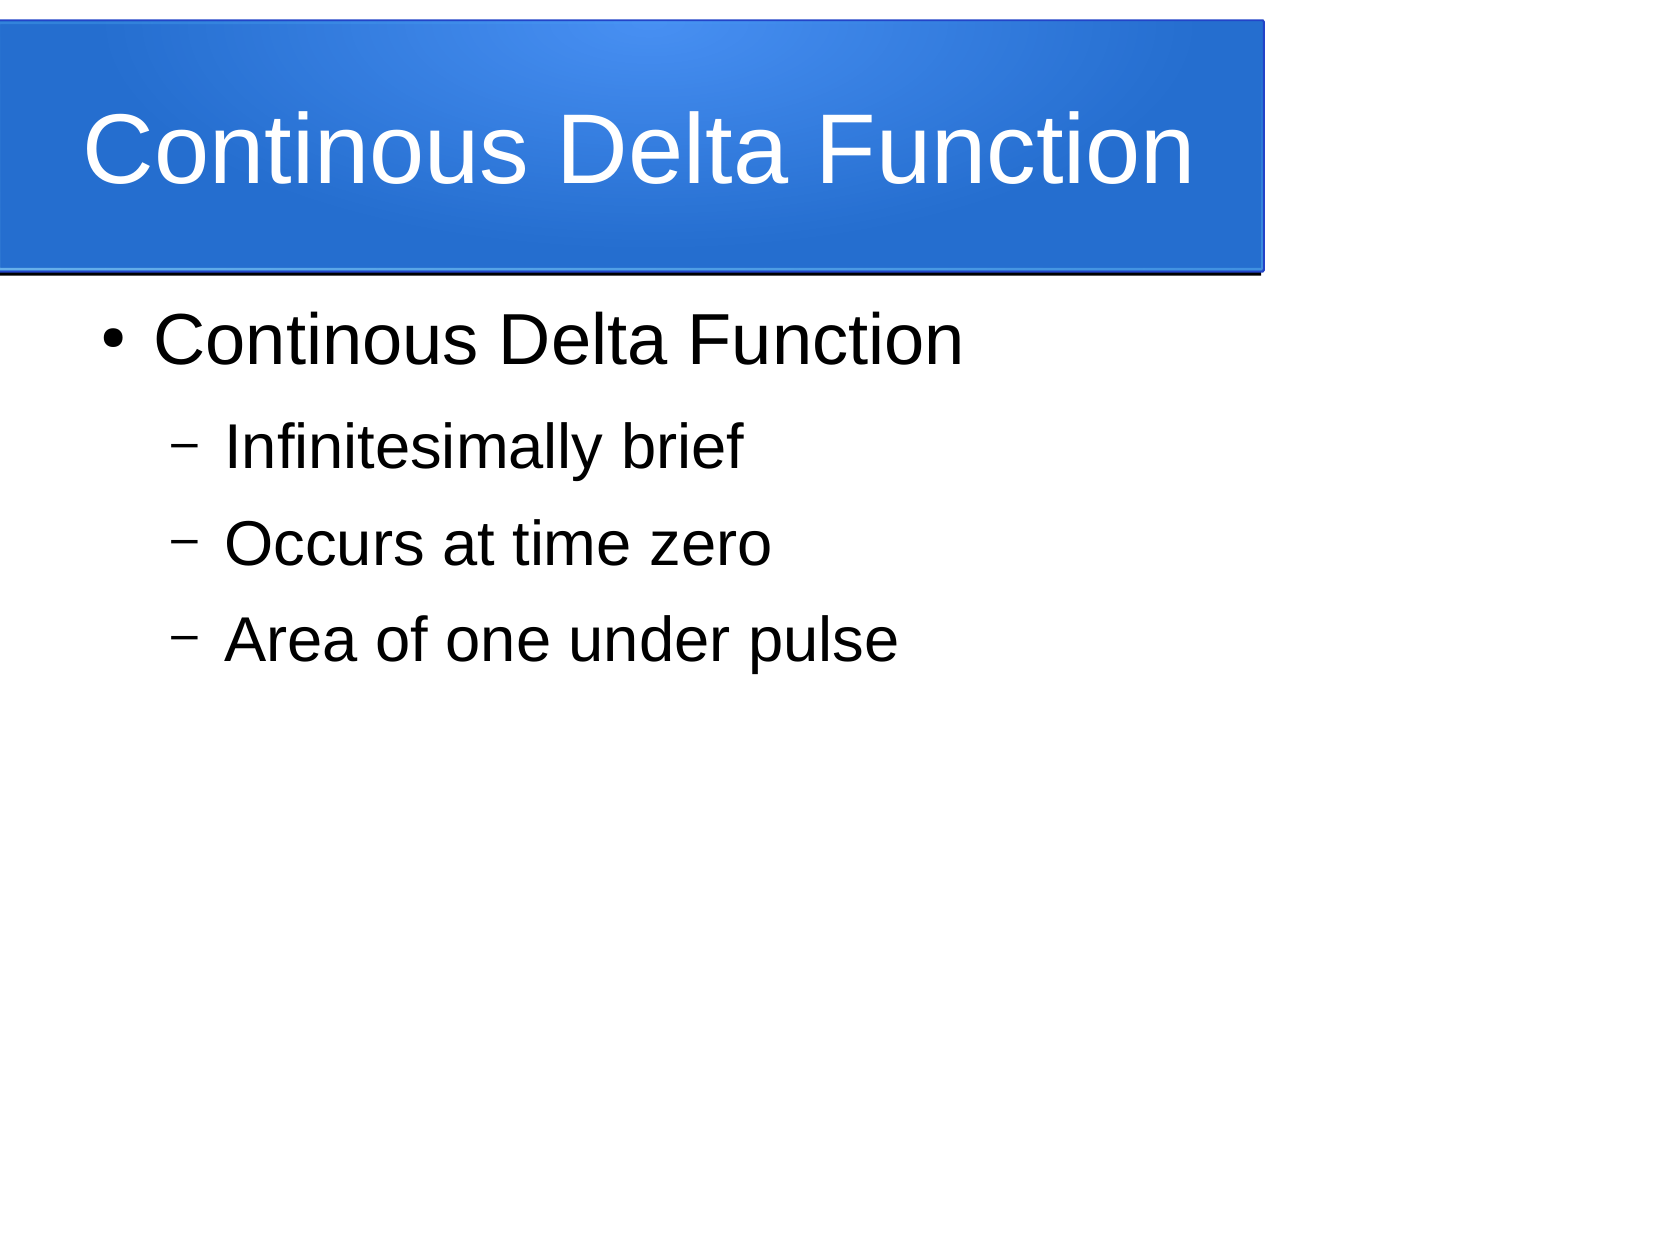

# Continous Delta Function
Continous Delta Function
Infinitesimally brief
Occurs at time zero
Area of one under pulse